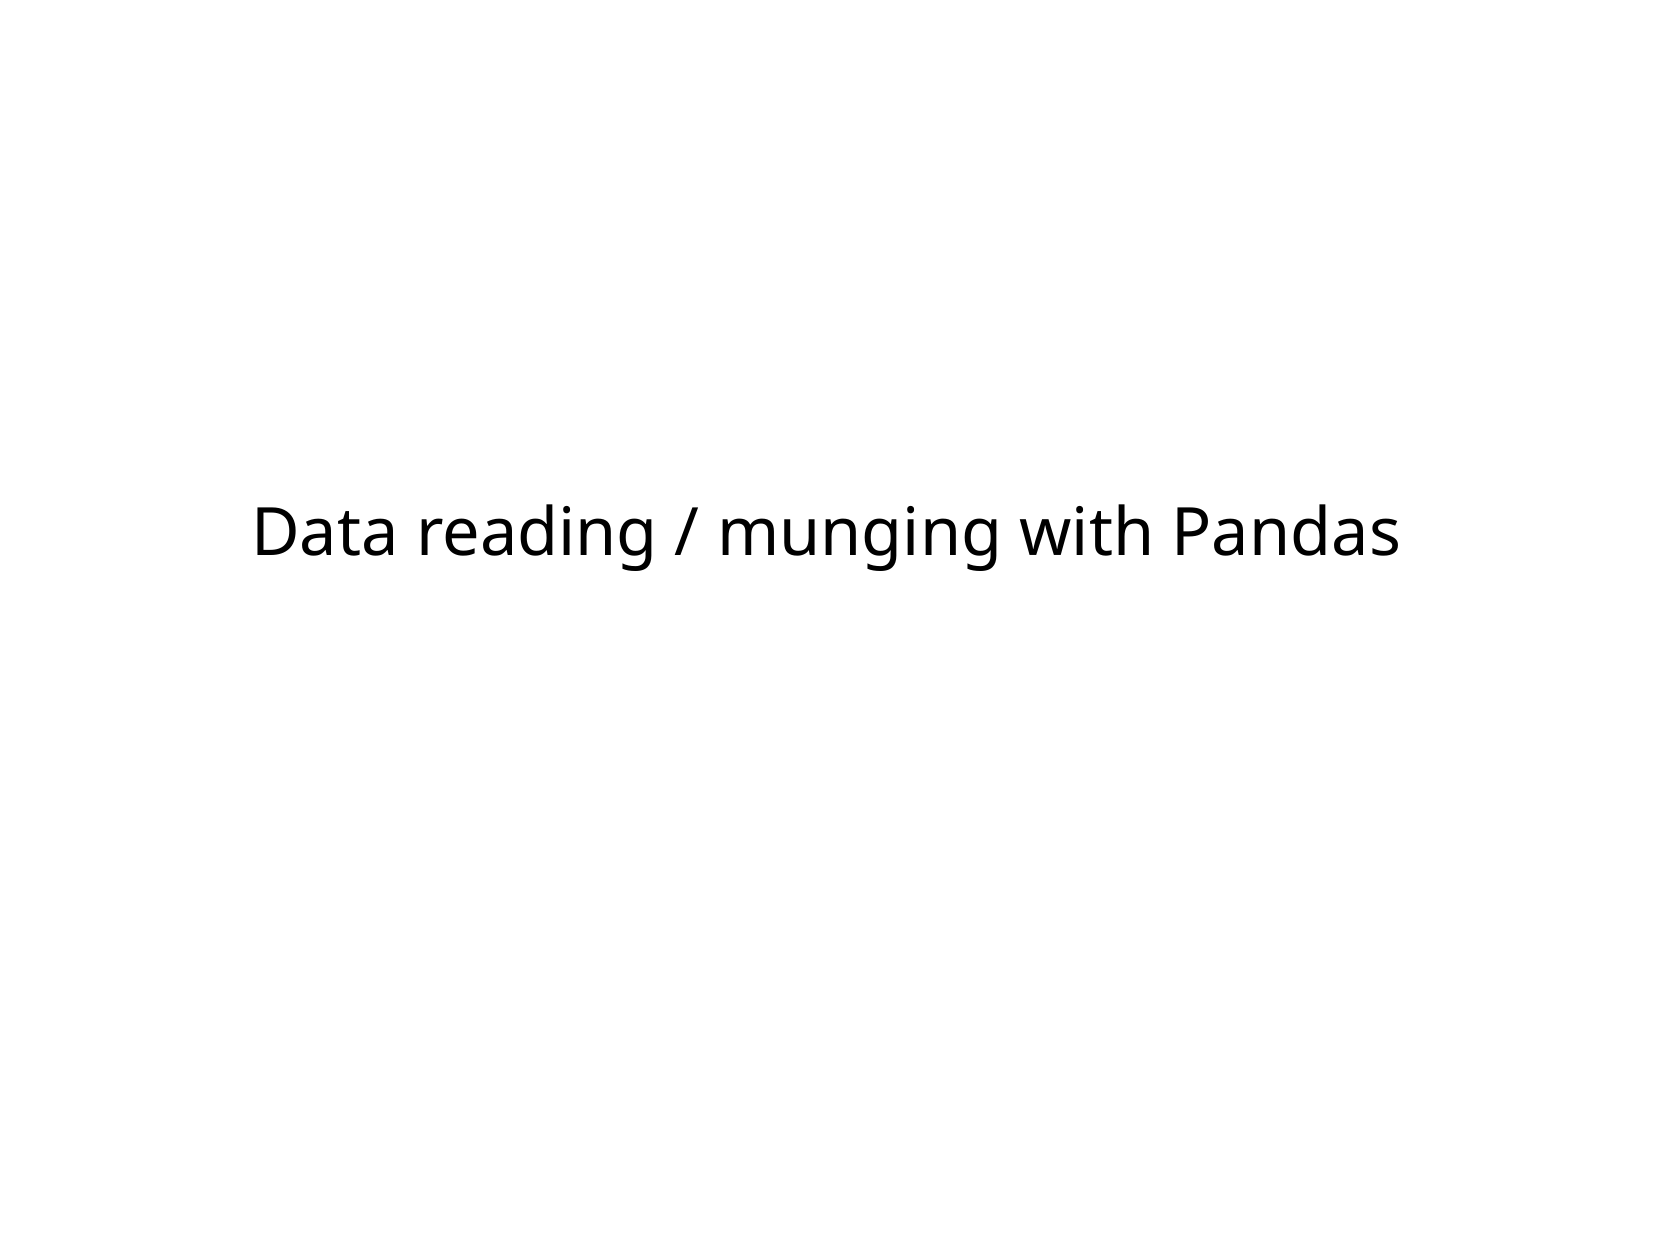

# Data reading / munging with Pandas